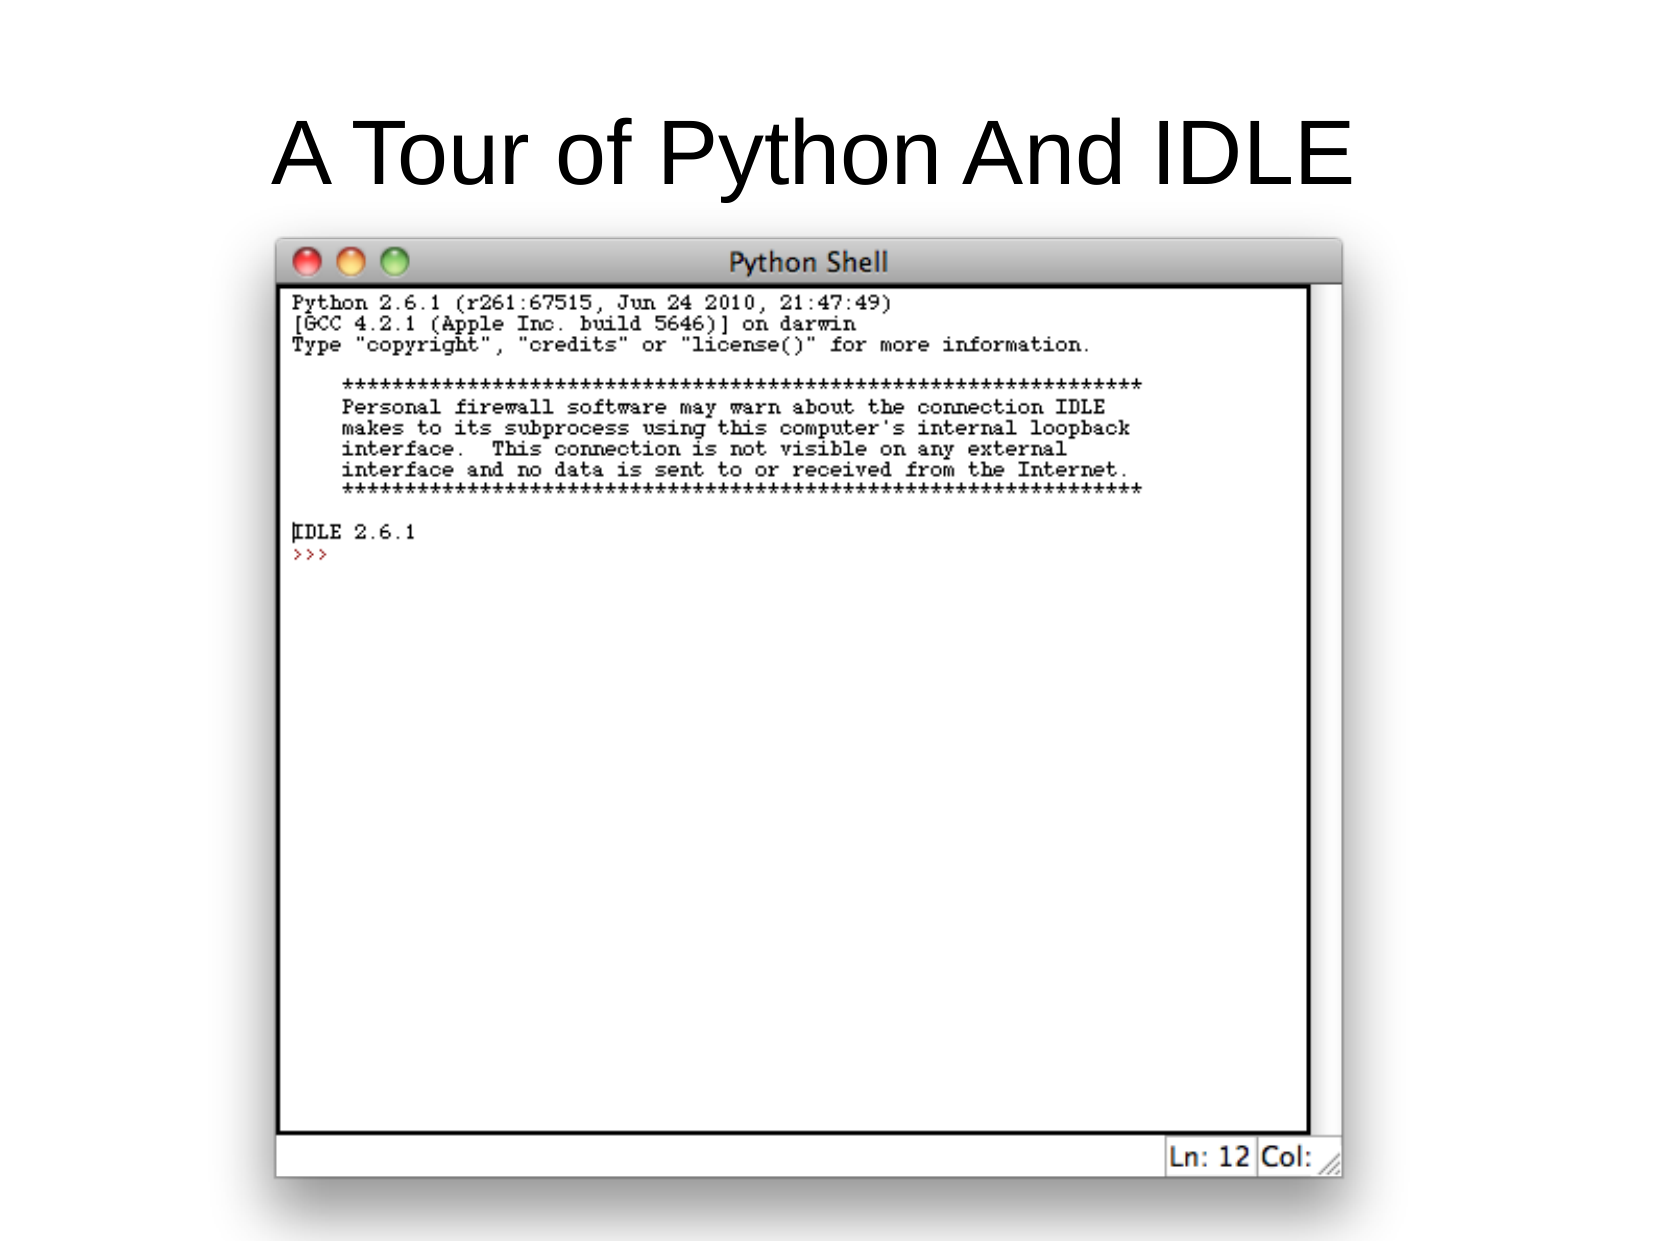

# A Tour of Python And IDLE